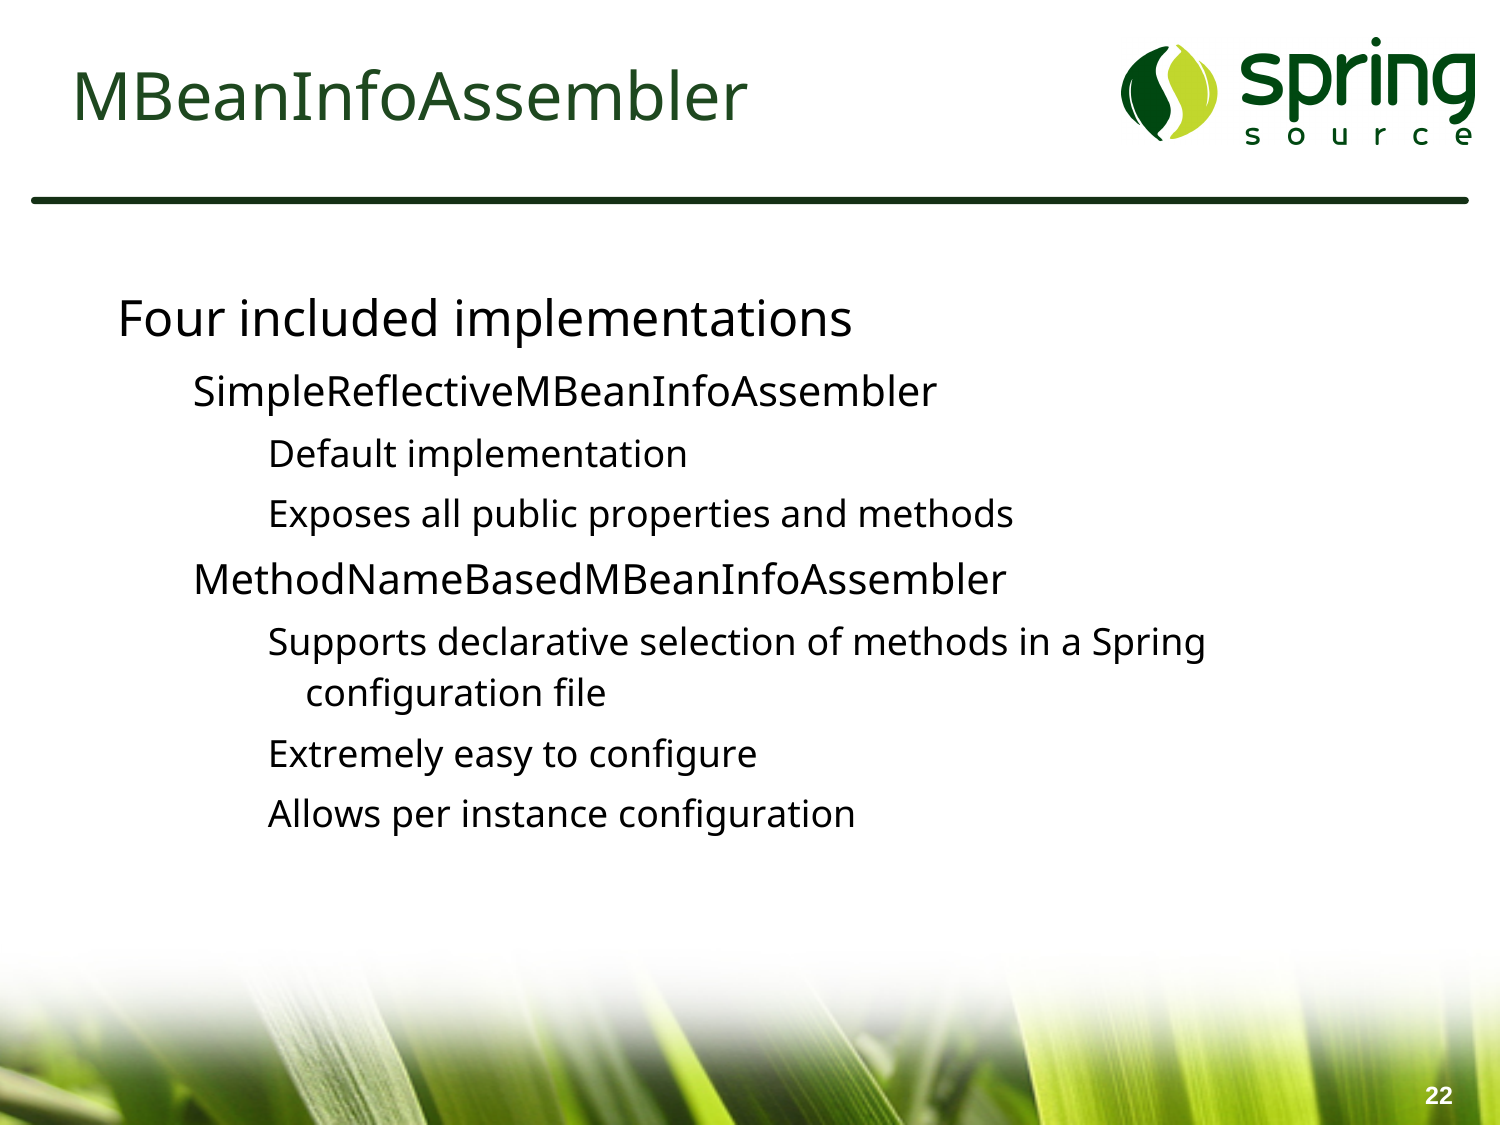

# MBeanInfoAssembler
Four included implementations
SimpleReflectiveMBeanInfoAssembler
Default implementation
Exposes all public properties and methods
MethodNameBasedMBeanInfoAssembler
Supports declarative selection of methods in a Spring configuration file
Extremely easy to configure
Allows per instance configuration